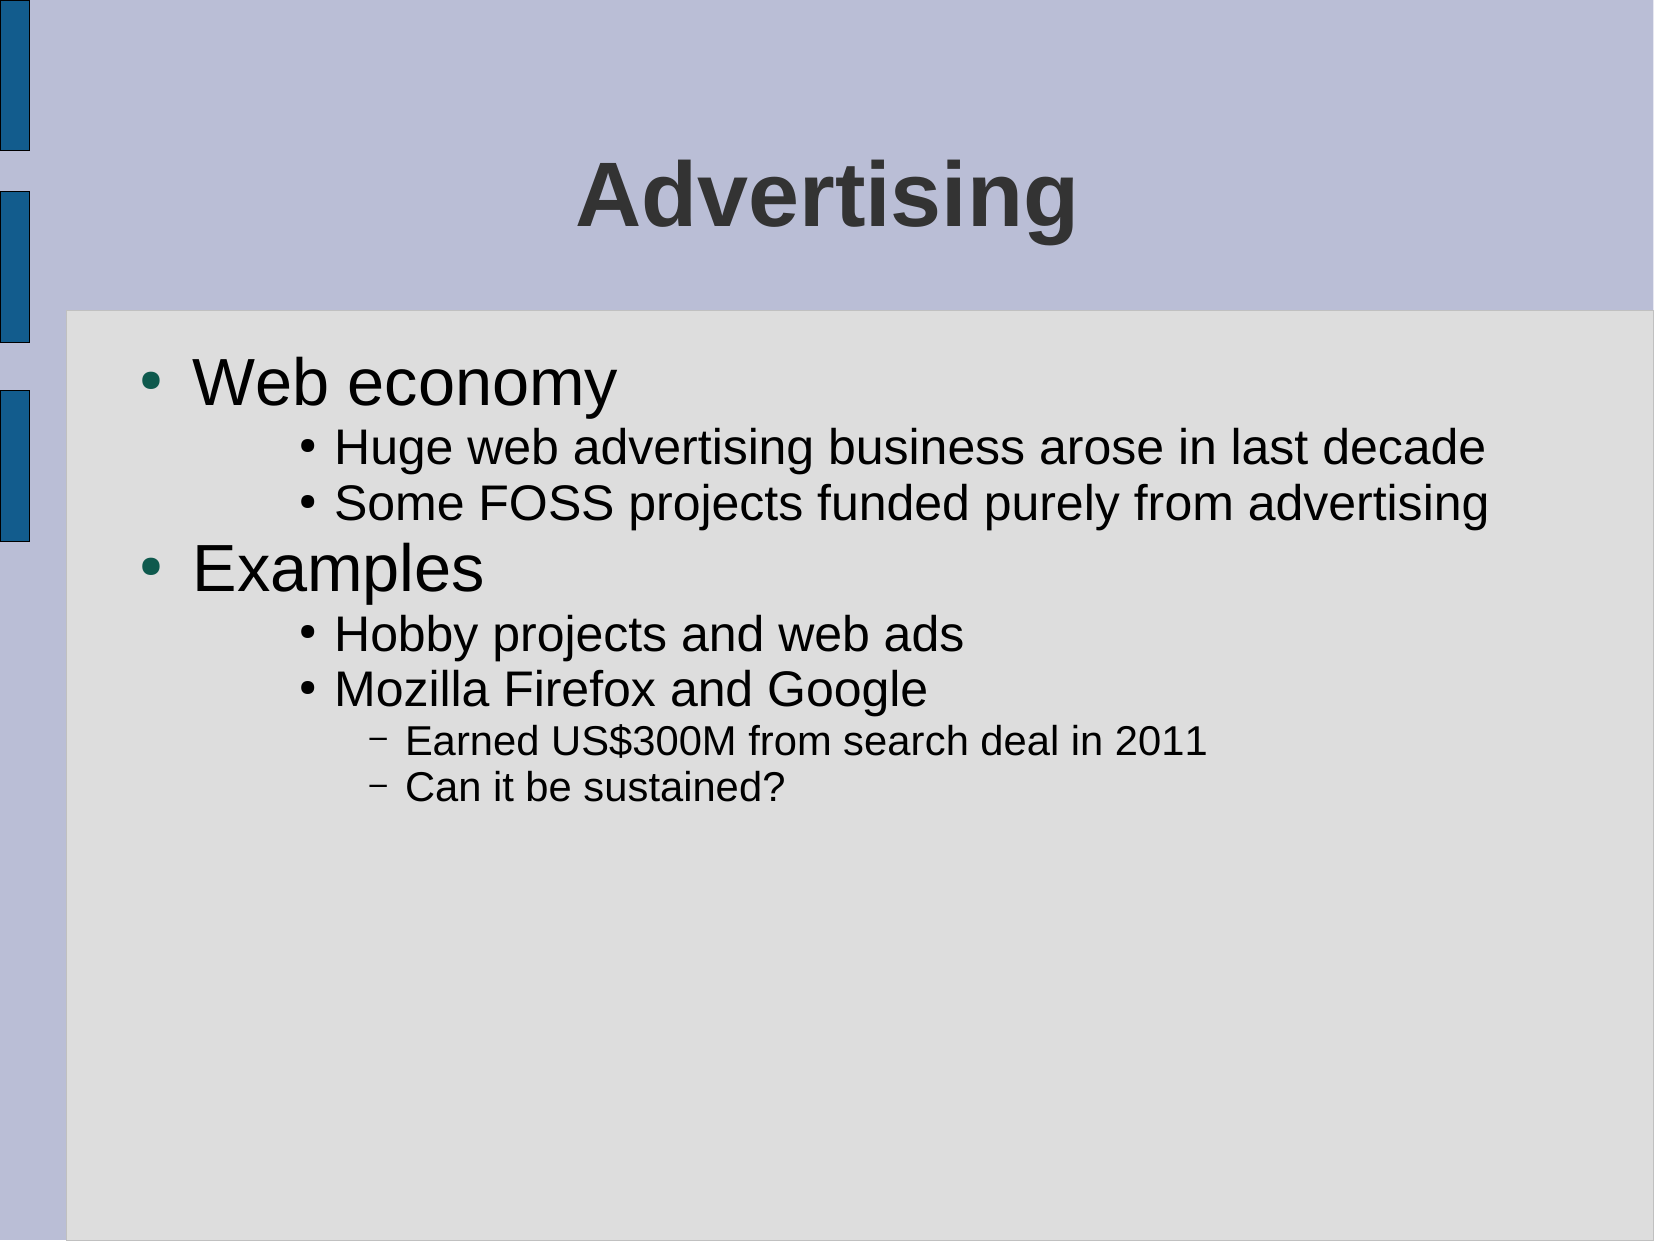

# Advertising
Web economy
Huge web advertising business arose in last decade
Some FOSS projects funded purely from advertising
Examples
Hobby projects and web ads
Mozilla Firefox and Google
Earned US$300M from search deal in 2011
Can it be sustained?